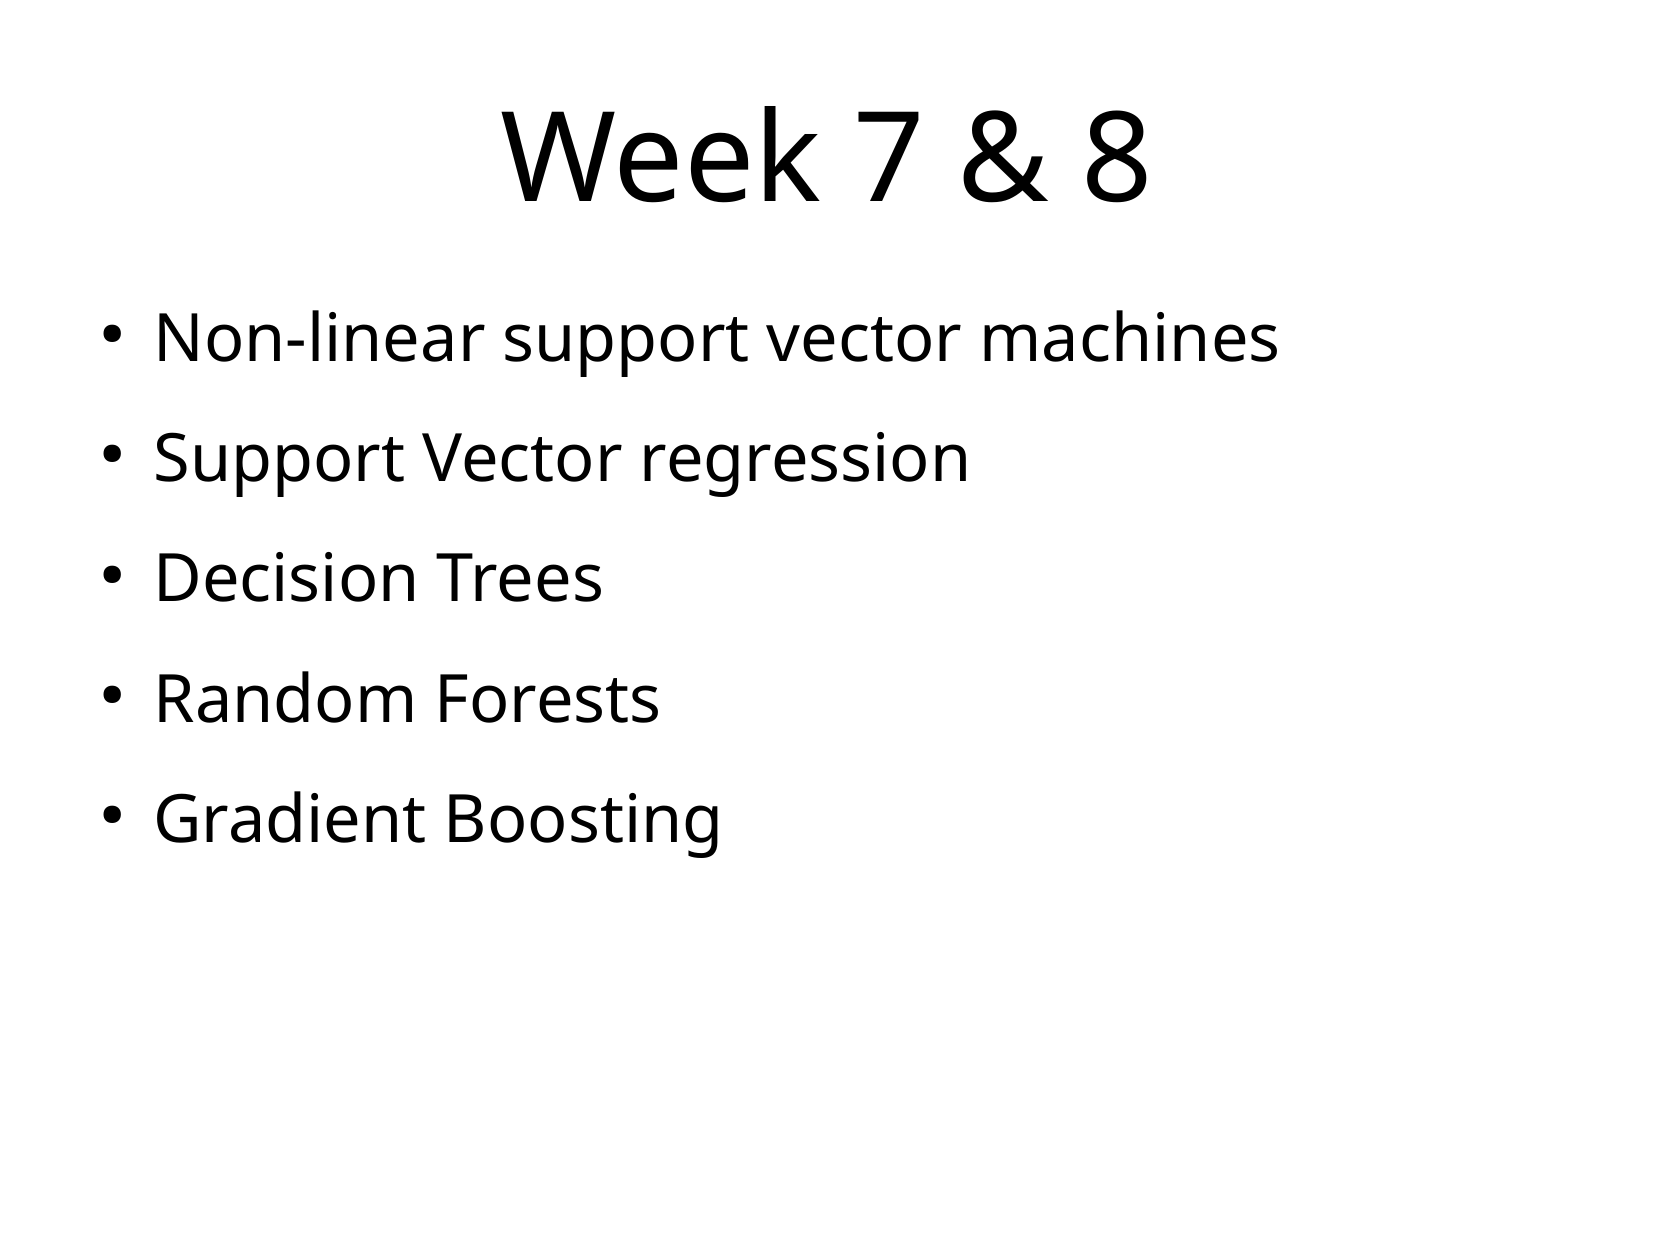

# Week 7 & 8
Non-linear support vector machines
Support Vector regression
Decision Trees
Random Forests
Gradient Boosting